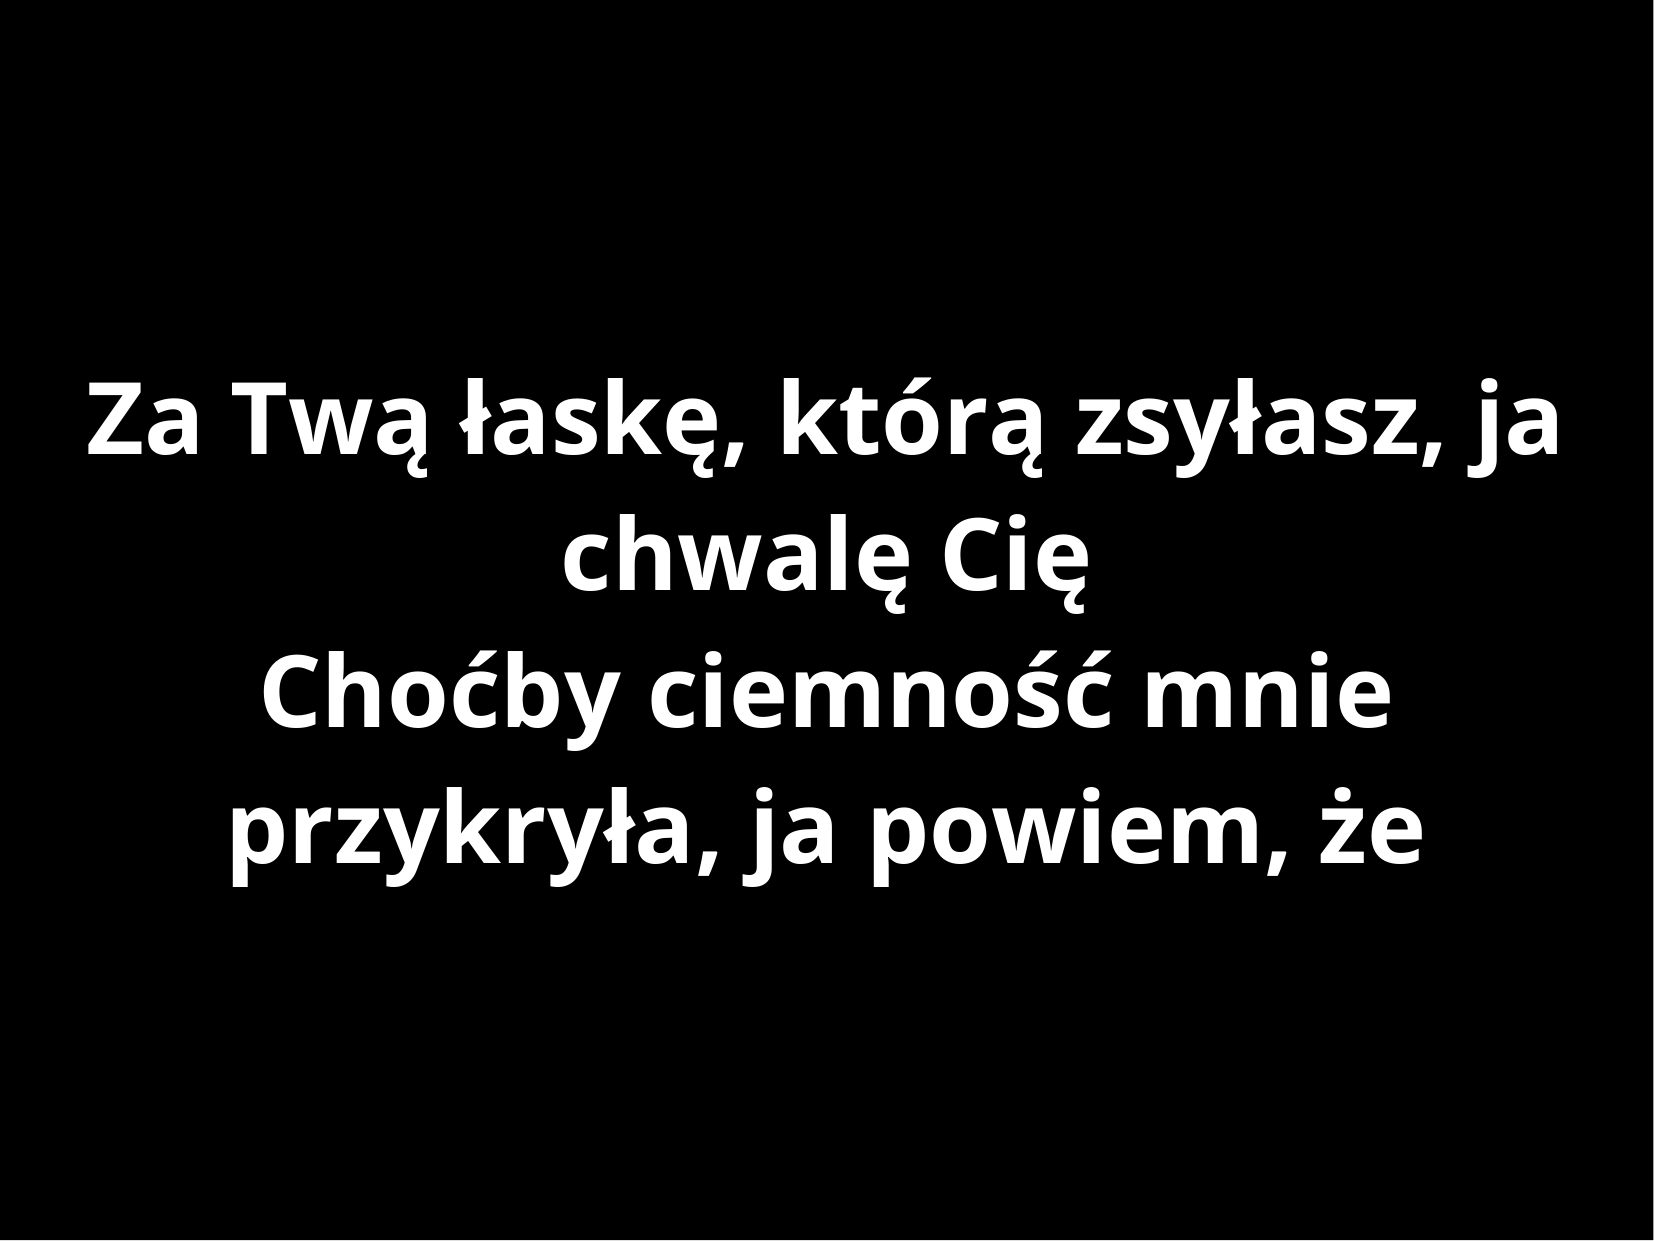

# Za Twą łaskę, którą zsyłasz, ja chwalę Cię Choćby ciemność mnie przykryła, ja powiem, że